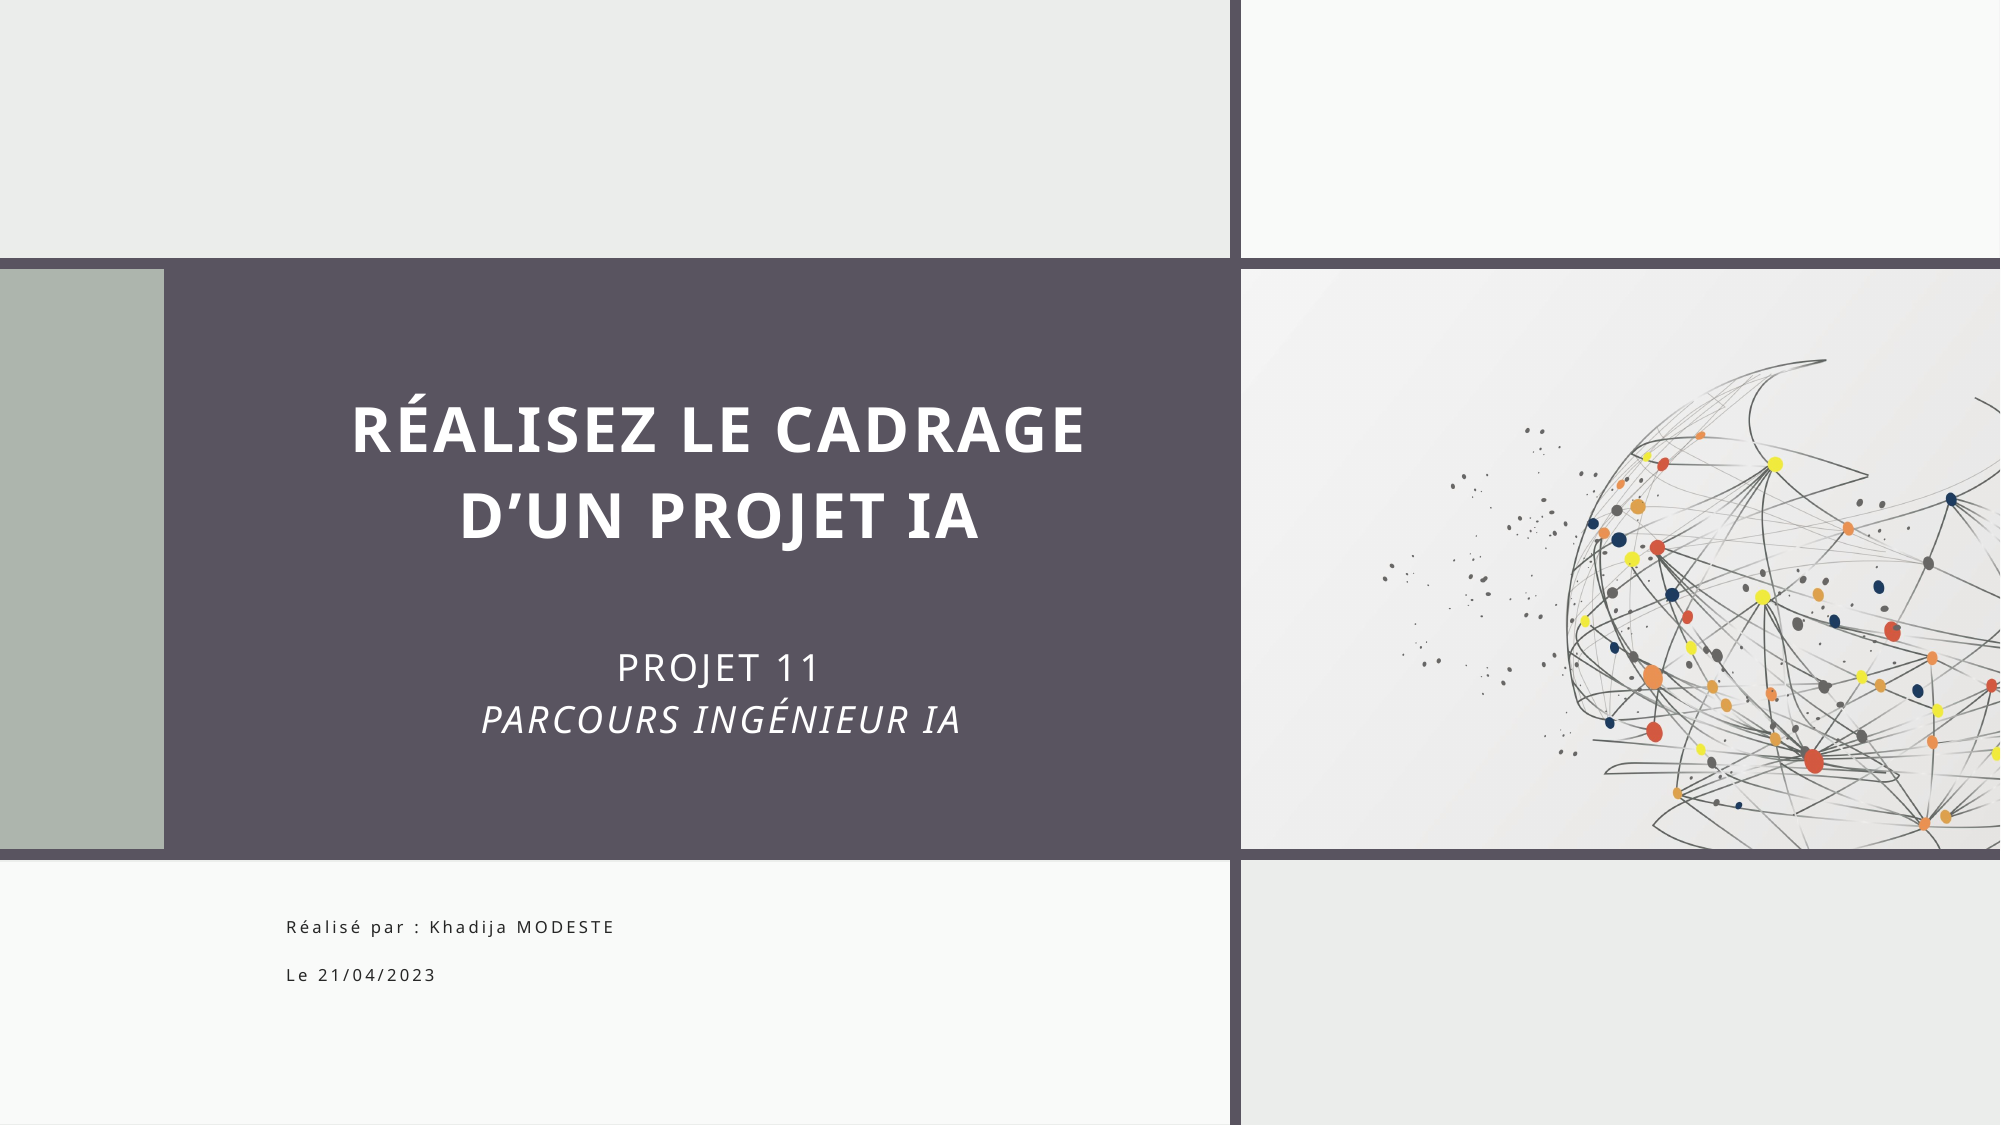

# Réalisez le cadrage d’un projet IA Projet 11 Parcours Ingénieur IA
Réalisé par : Khadija MODESTE
Le 21/04/2023